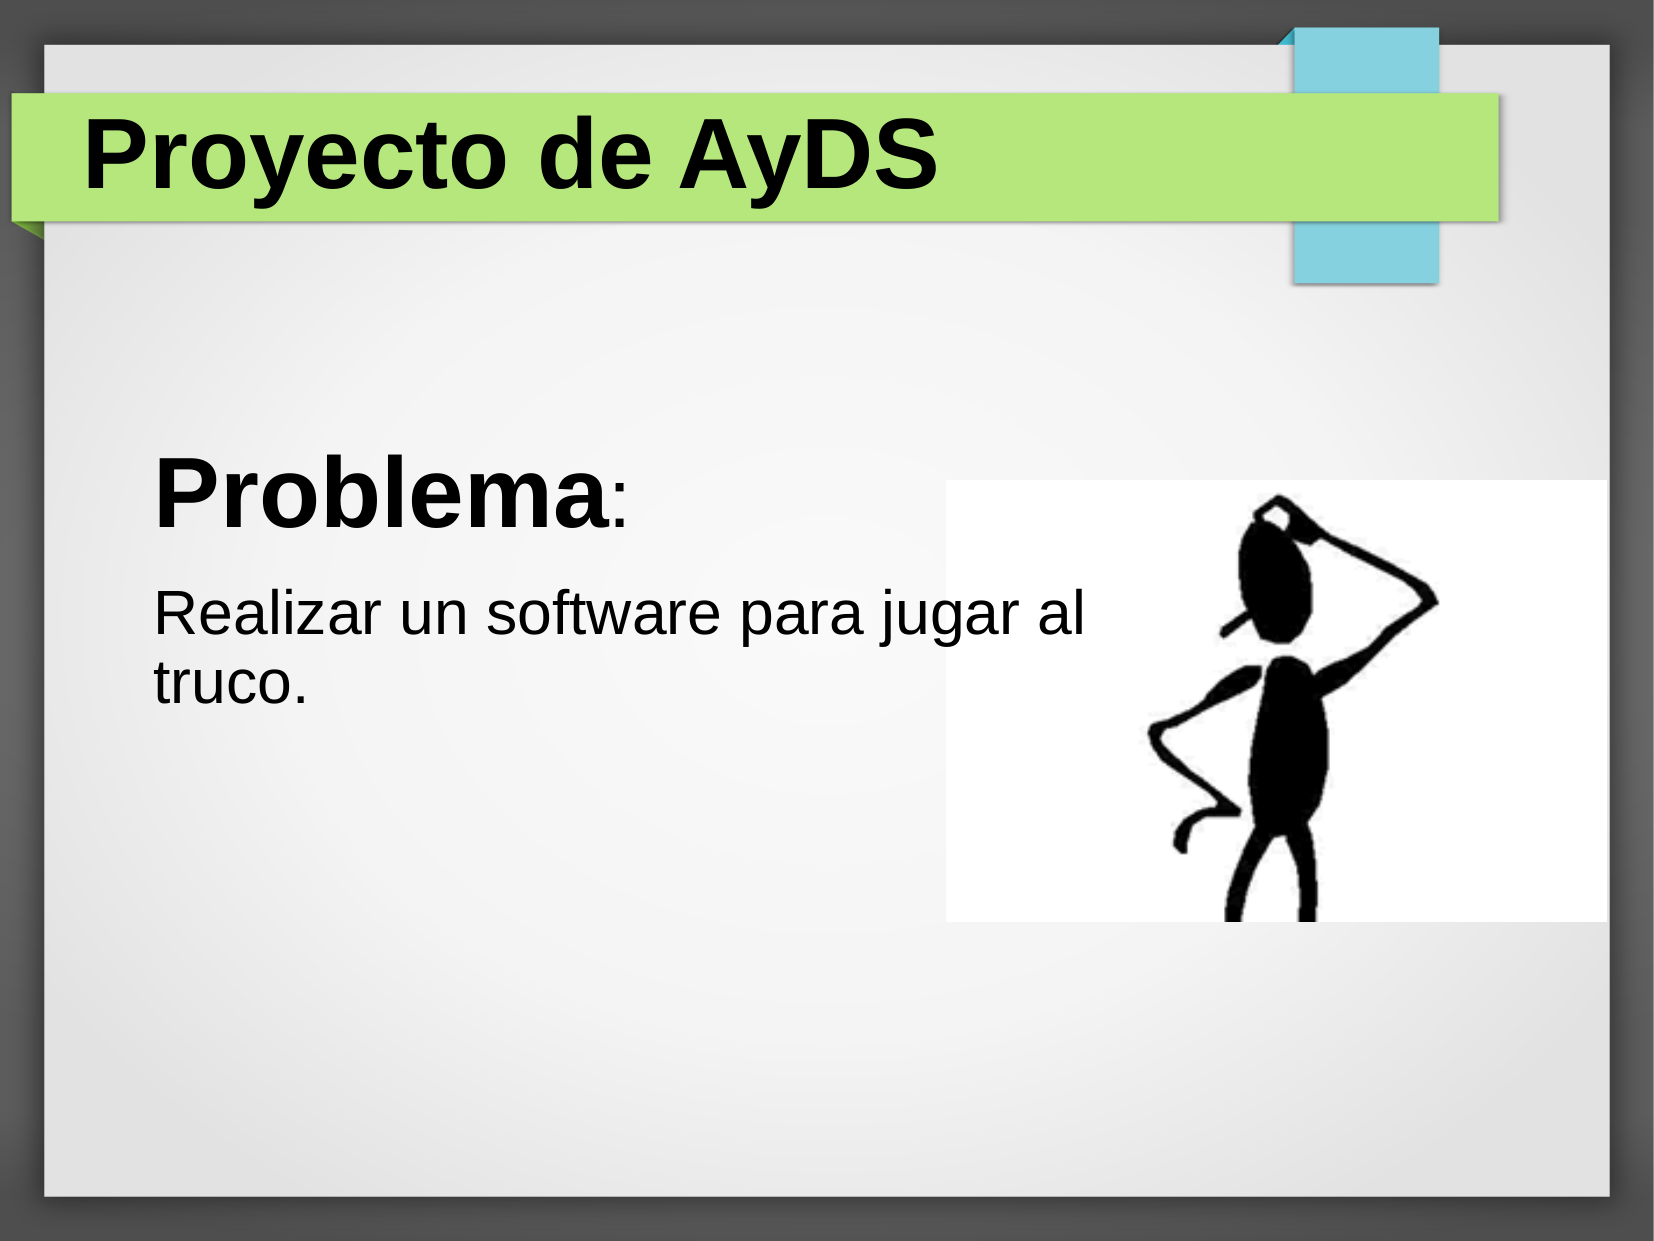

# Proyecto de AyDS
Problema:
Realizar un software para jugar al truco.